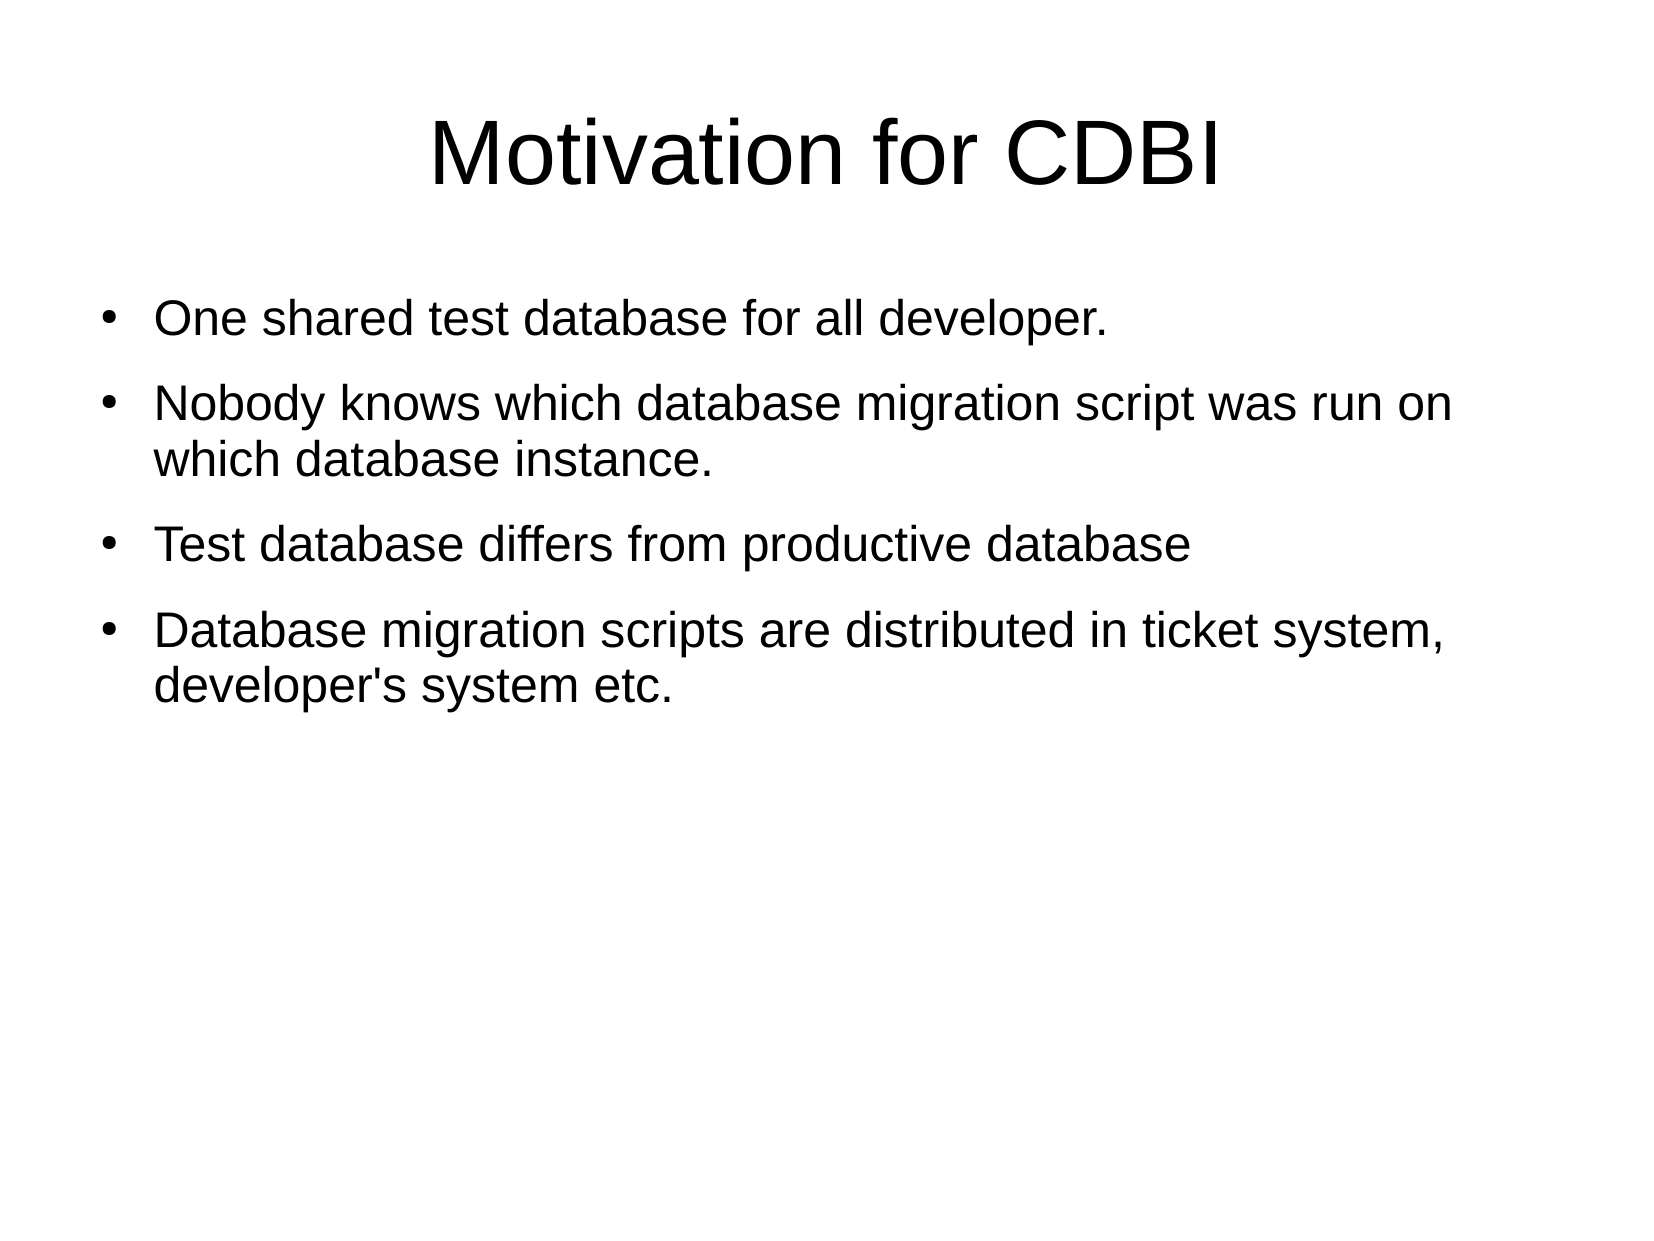

# Motivation for CDBI
One shared test database for all developer.
Nobody knows which database migration script was run on which database instance.
Test database differs from productive database
Database migration scripts are distributed in ticket system, developer's system etc.